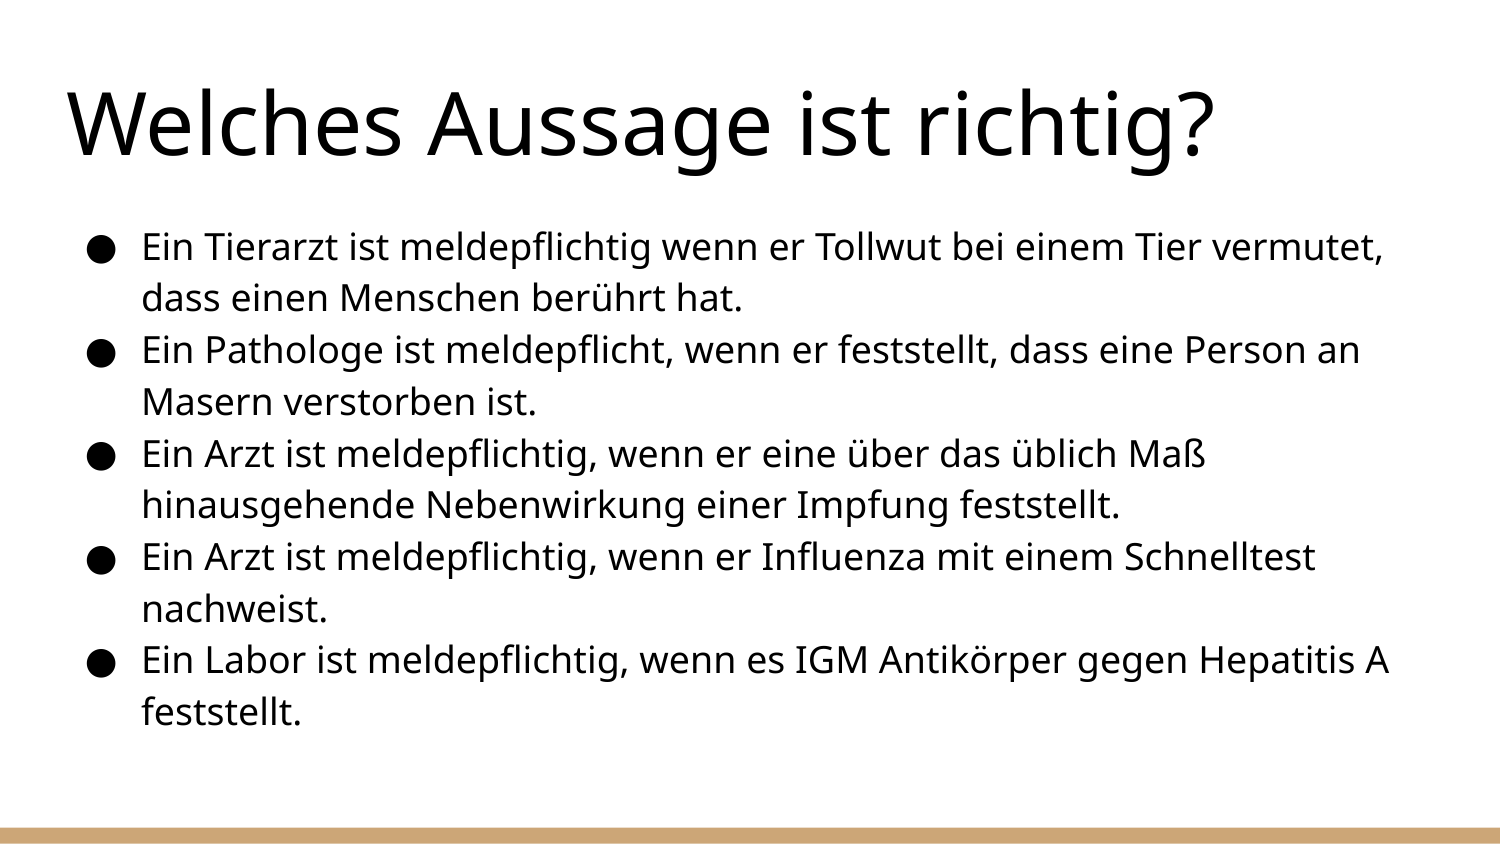

# Welches Aussage ist richtig?
Ein Tierarzt ist meldepflichtig wenn er Tollwut bei einem Tier vermutet, dass einen Menschen berührt hat.
Ein Pathologe ist meldepflicht, wenn er feststellt, dass eine Person an Masern verstorben ist.
Ein Arzt ist meldepflichtig, wenn er eine über das üblich Maß hinausgehende Nebenwirkung einer Impfung feststellt.
Ein Arzt ist meldepflichtig, wenn er Influenza mit einem Schnelltest nachweist.
Ein Labor ist meldepflichtig, wenn es IGM Antikörper gegen Hepatitis A feststellt.